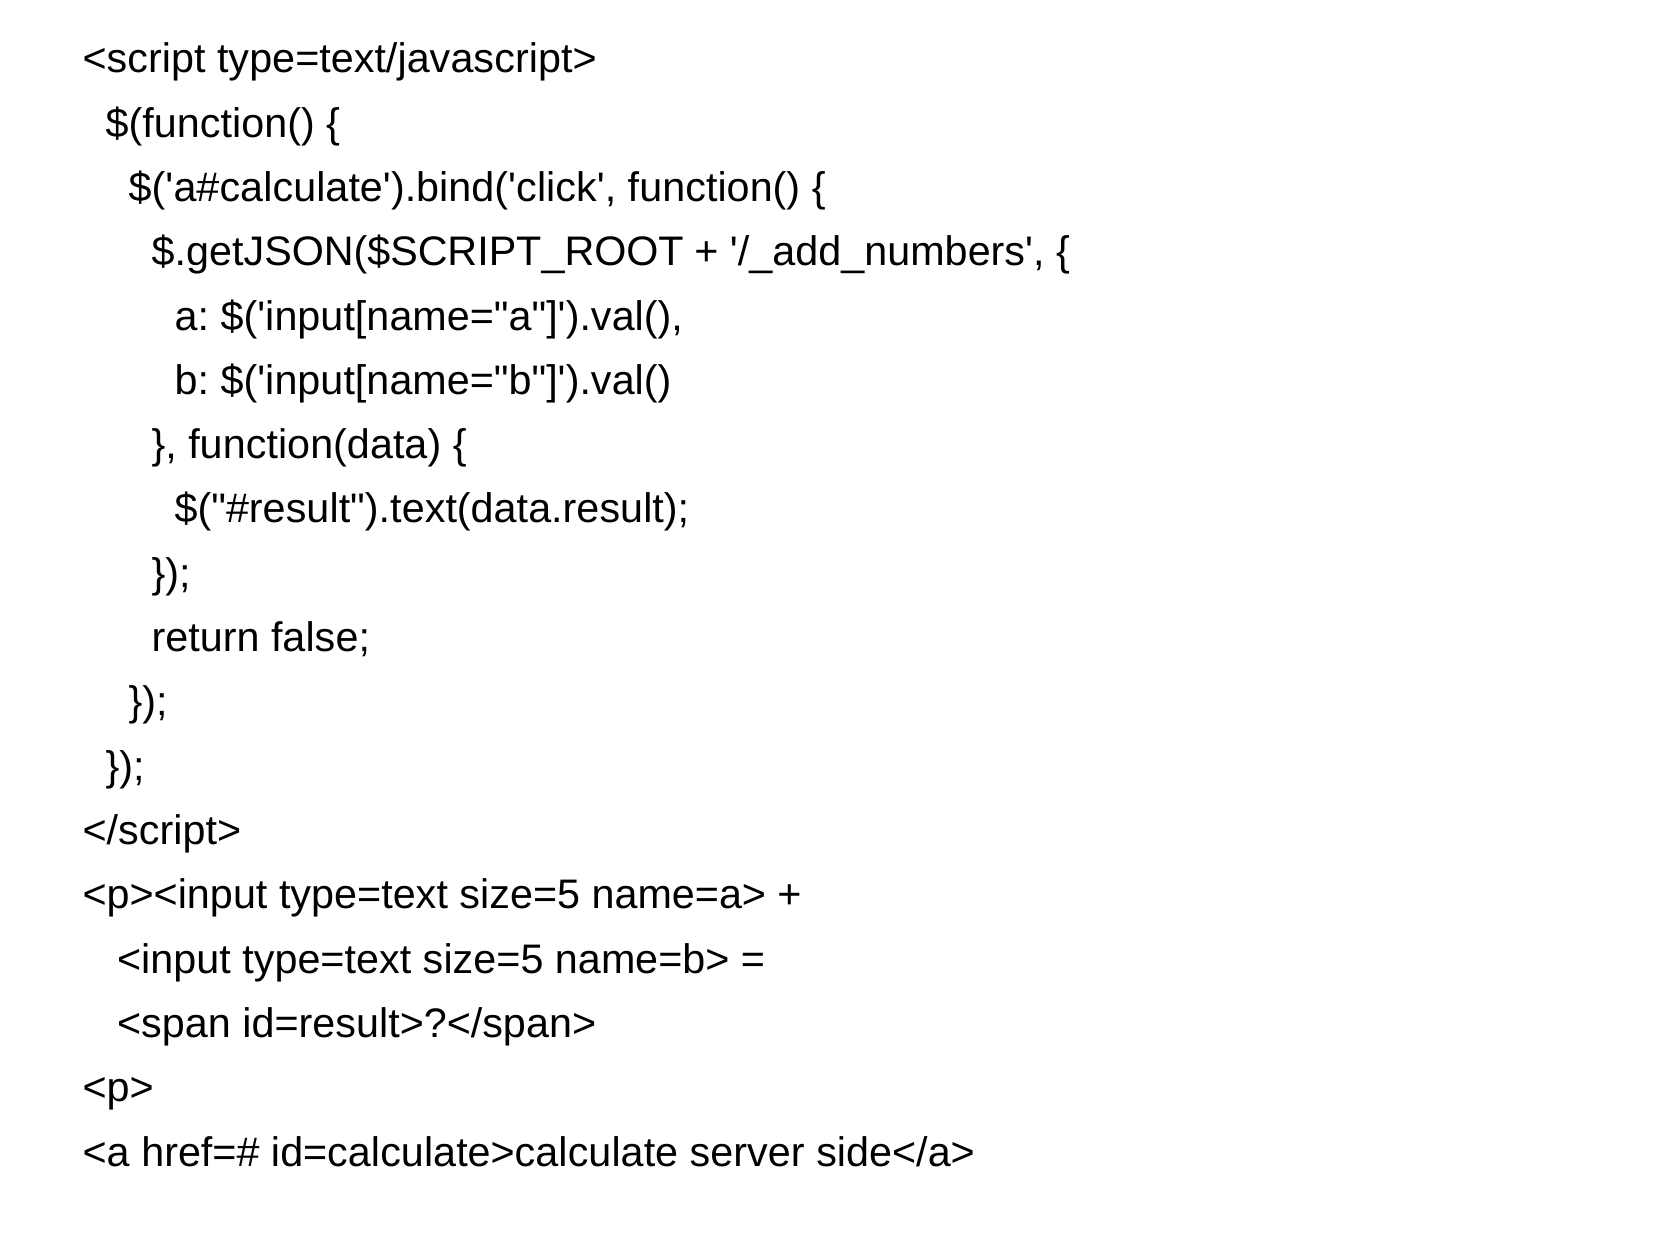

# <script type=text/javascript>
 $(function() {
 $('a#calculate').bind('click', function() {
 $.getJSON($SCRIPT_ROOT + '/_add_numbers', {
 a: $('input[name="a"]').val(),
 b: $('input[name="b"]').val()
 }, function(data) {
 $("#result").text(data.result);
 });
 return false;
 });
 });
</script>
<p><input type=text size=5 name=a> +
 <input type=text size=5 name=b> =
 <span id=result>?</span>
<p>
<a href=# id=calculate>calculate server side</a>